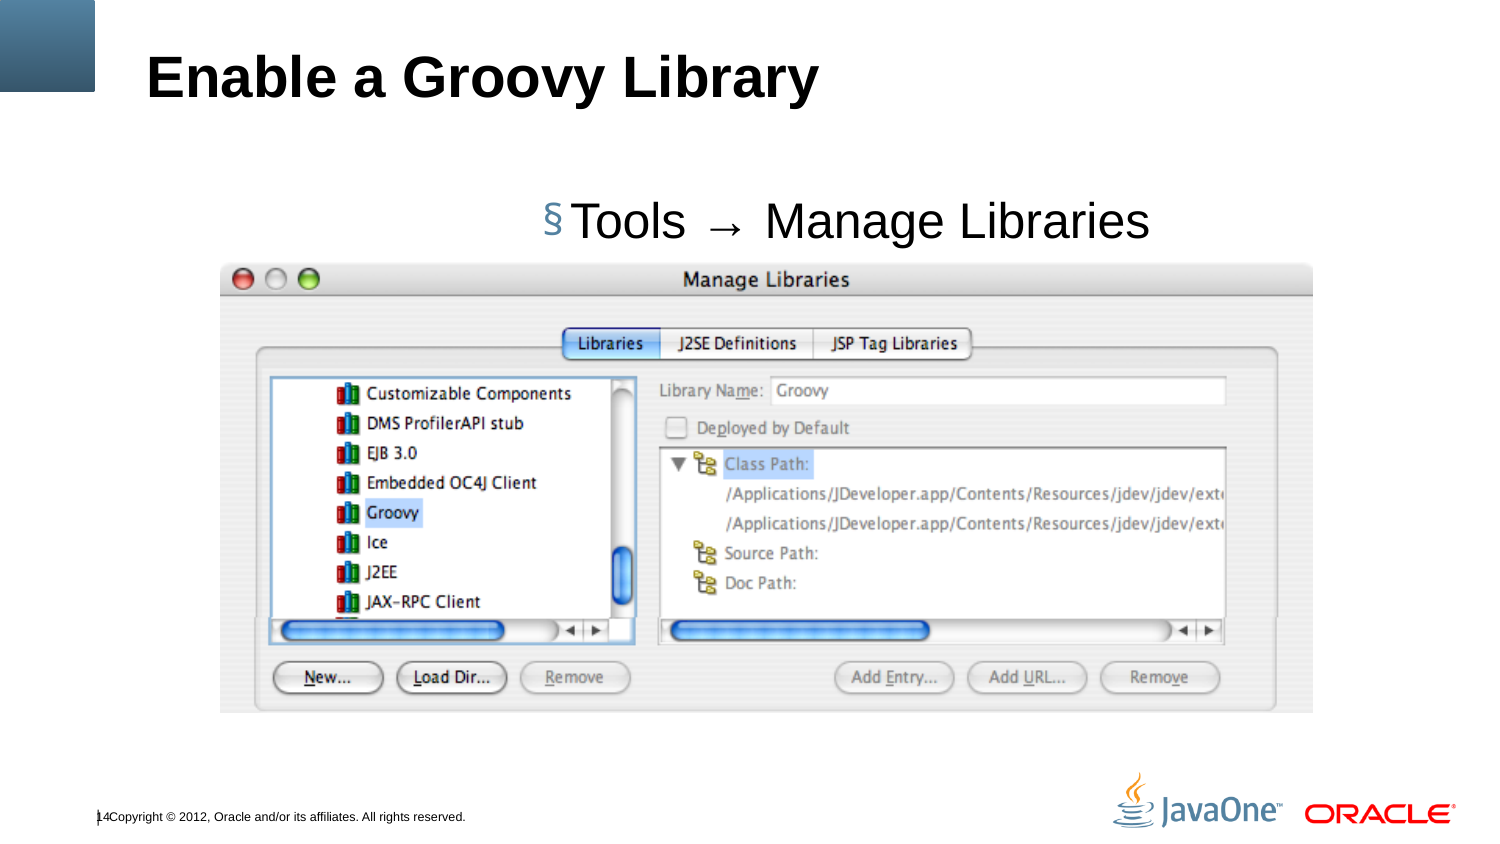

# Enable a Groovy Library
Tools → Manage Libraries